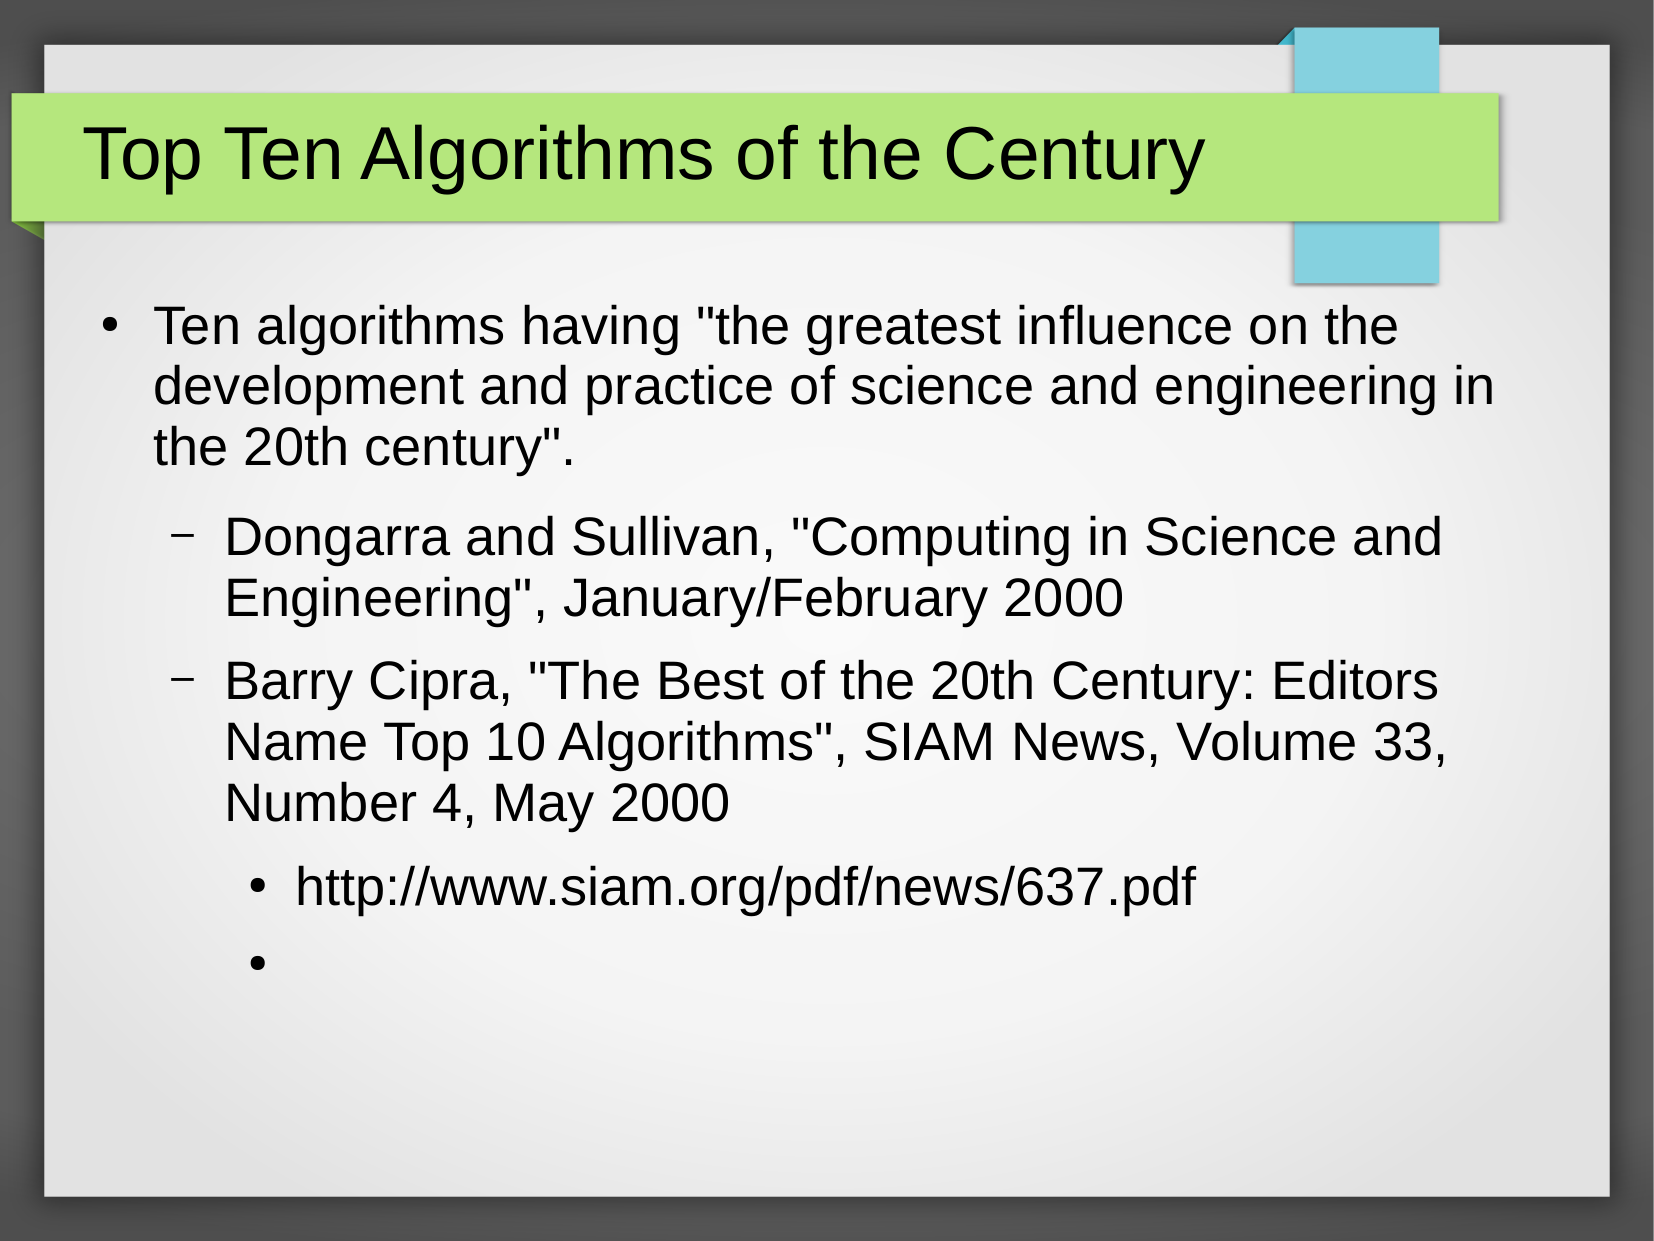

# Top Ten Algorithms of the Century
Ten algorithms having "the greatest influence on the development and practice of science and engineering in the 20th century".
Dongarra and Sullivan, "Computing in Science and Engineering", January/February 2000
Barry Cipra, "The Best of the 20th Century: Editors Name Top 10 Algorithms", SIAM News, Volume 33, Number 4, May 2000
http://www.siam.org/pdf/news/637.pdf